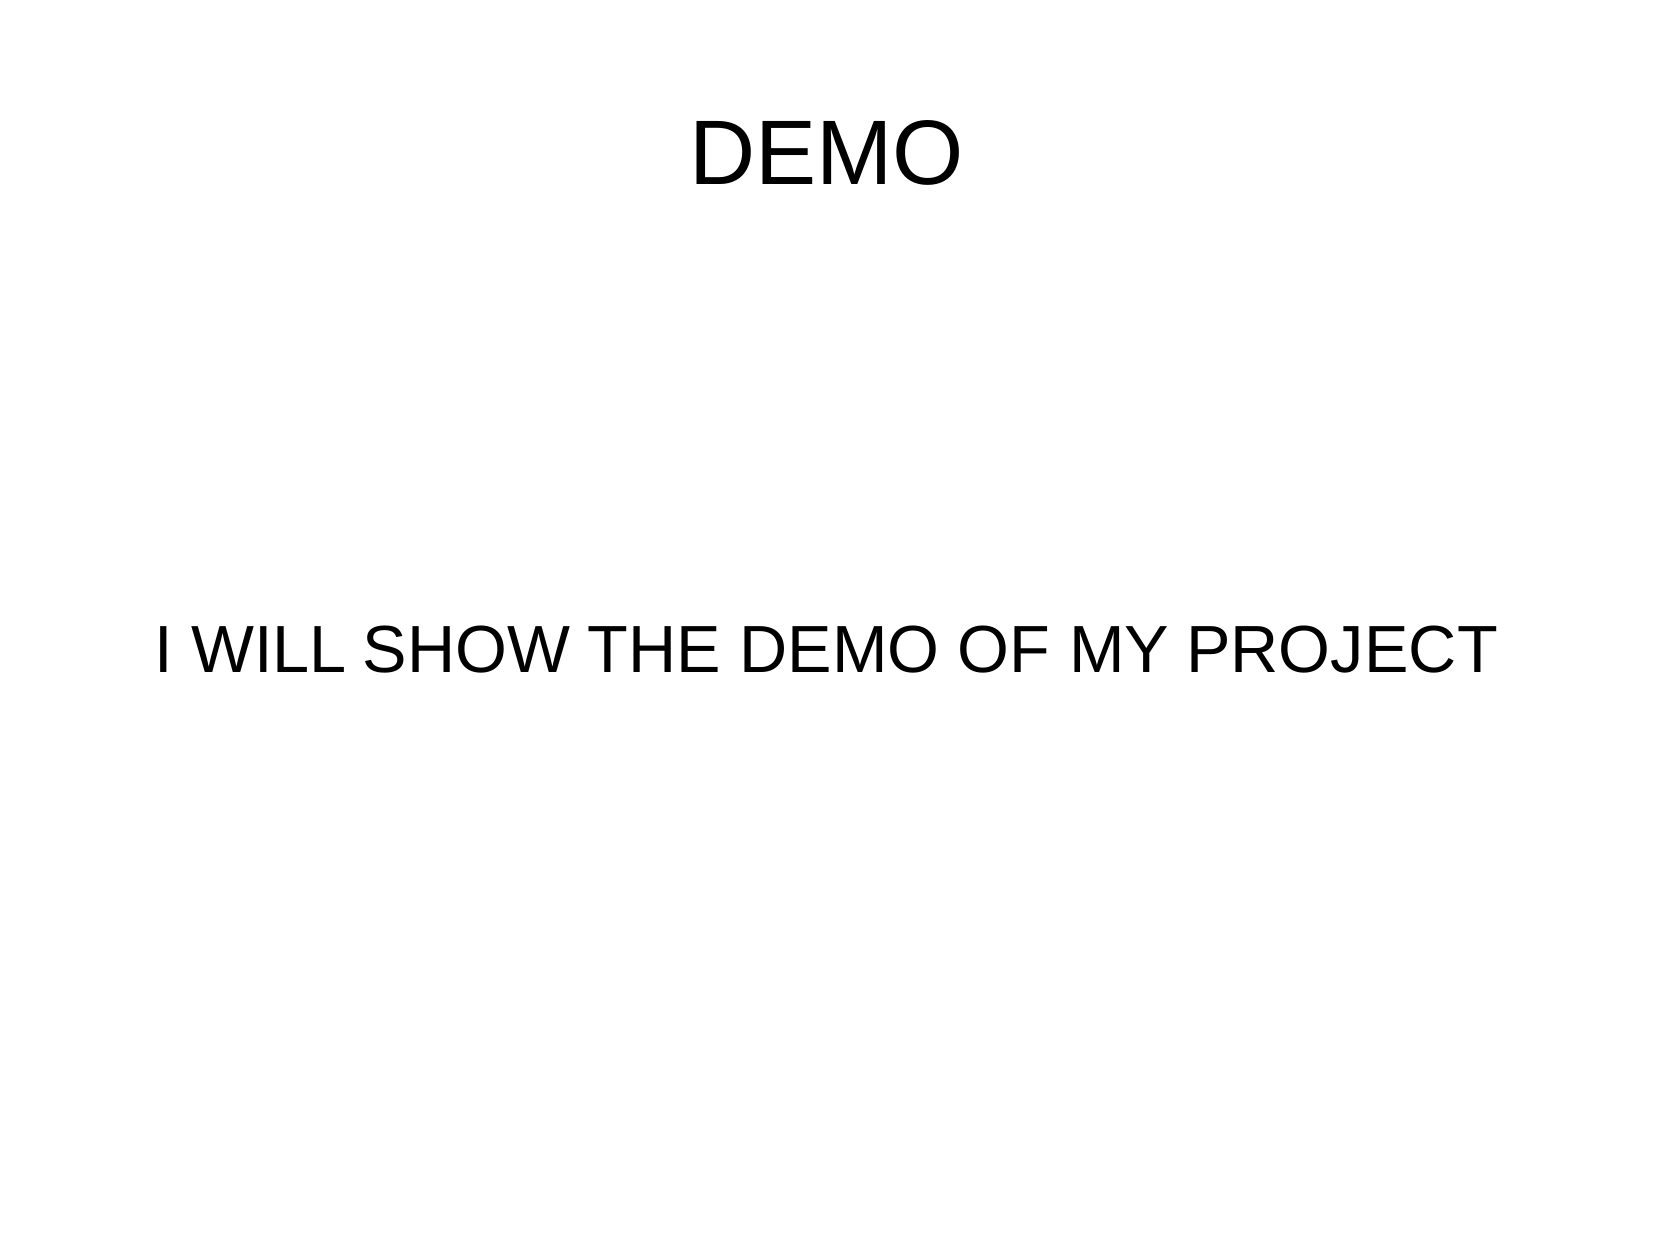

# DEMO
I WILL SHOW THE DEMO OF MY PROJECT